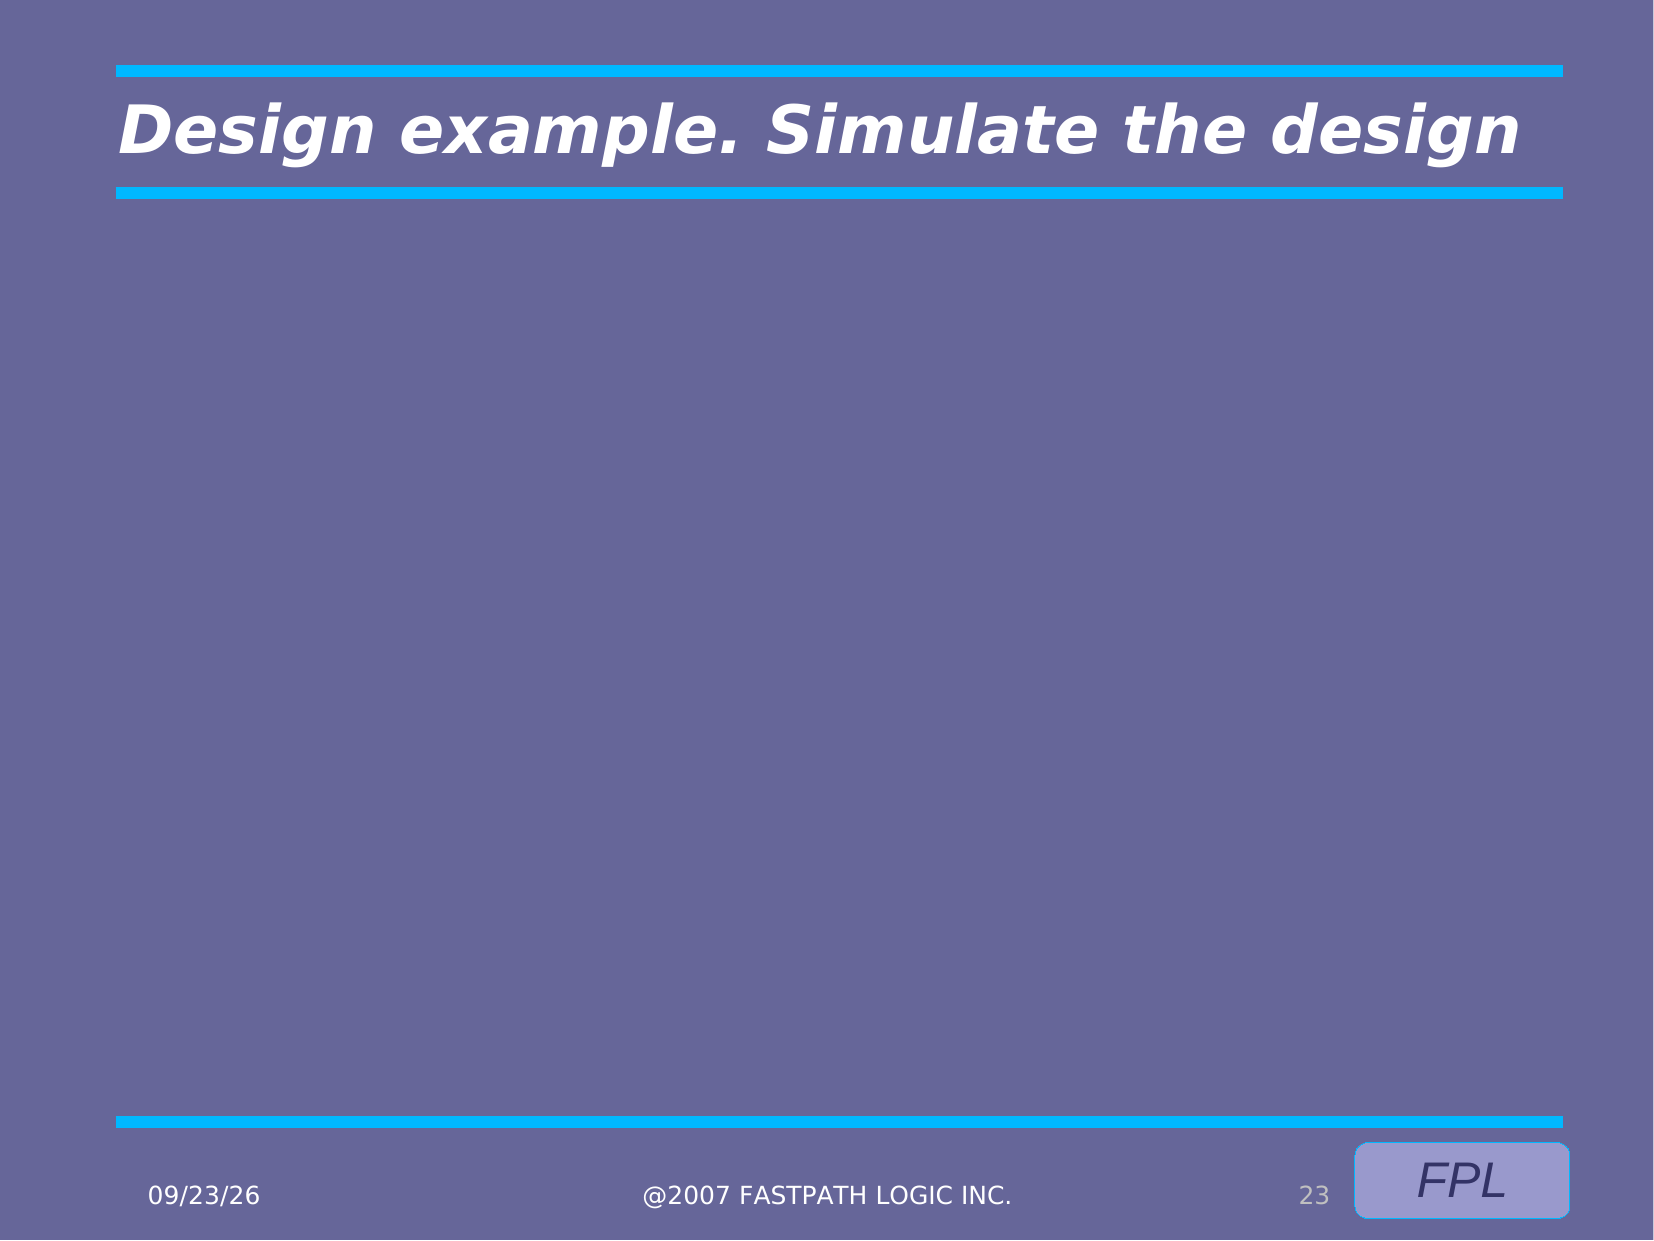

# Design example. Simulate the design
@2007 FASTPATH LOGIC INC.
23